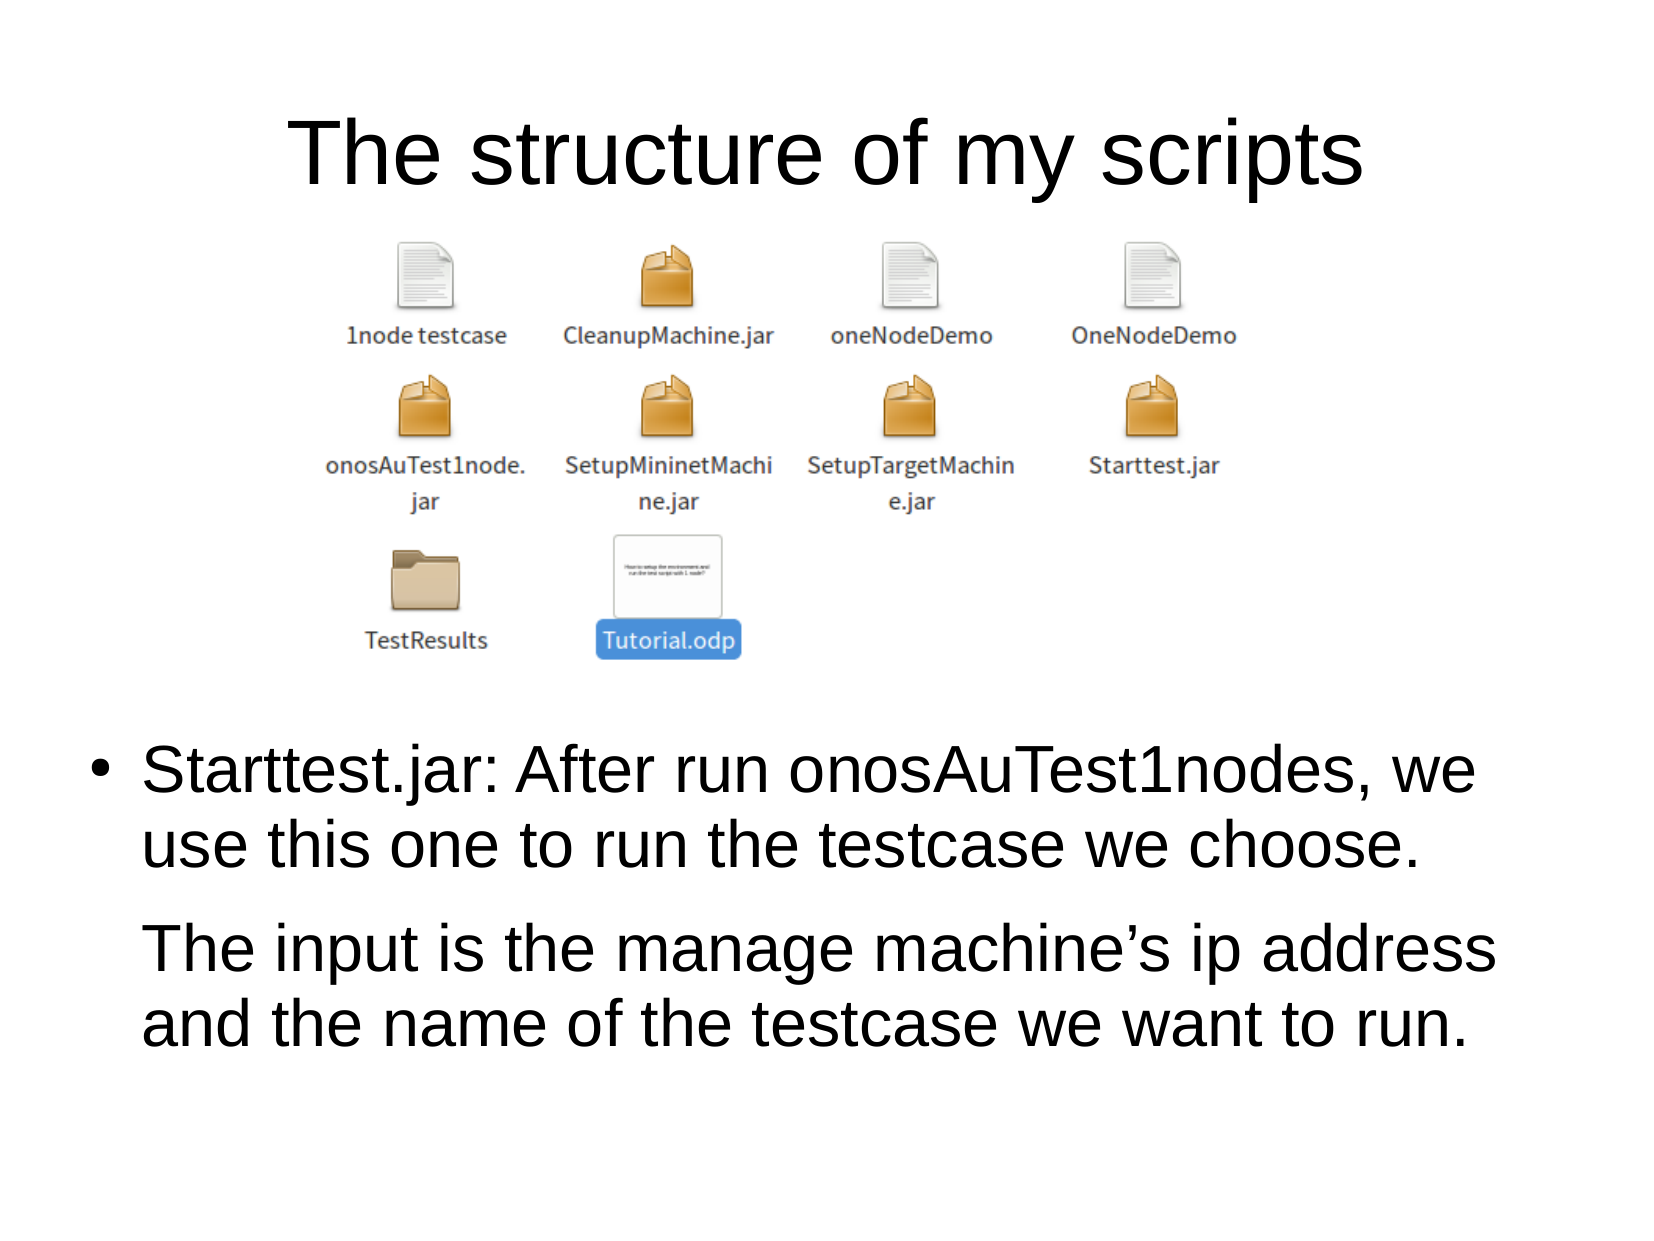

# The structure of my scripts
Starttest.jar: After run onosAuTest1nodes, we use this one to run the testcase we choose.
The input is the manage machine’s ip address and the name of the testcase we want to run.